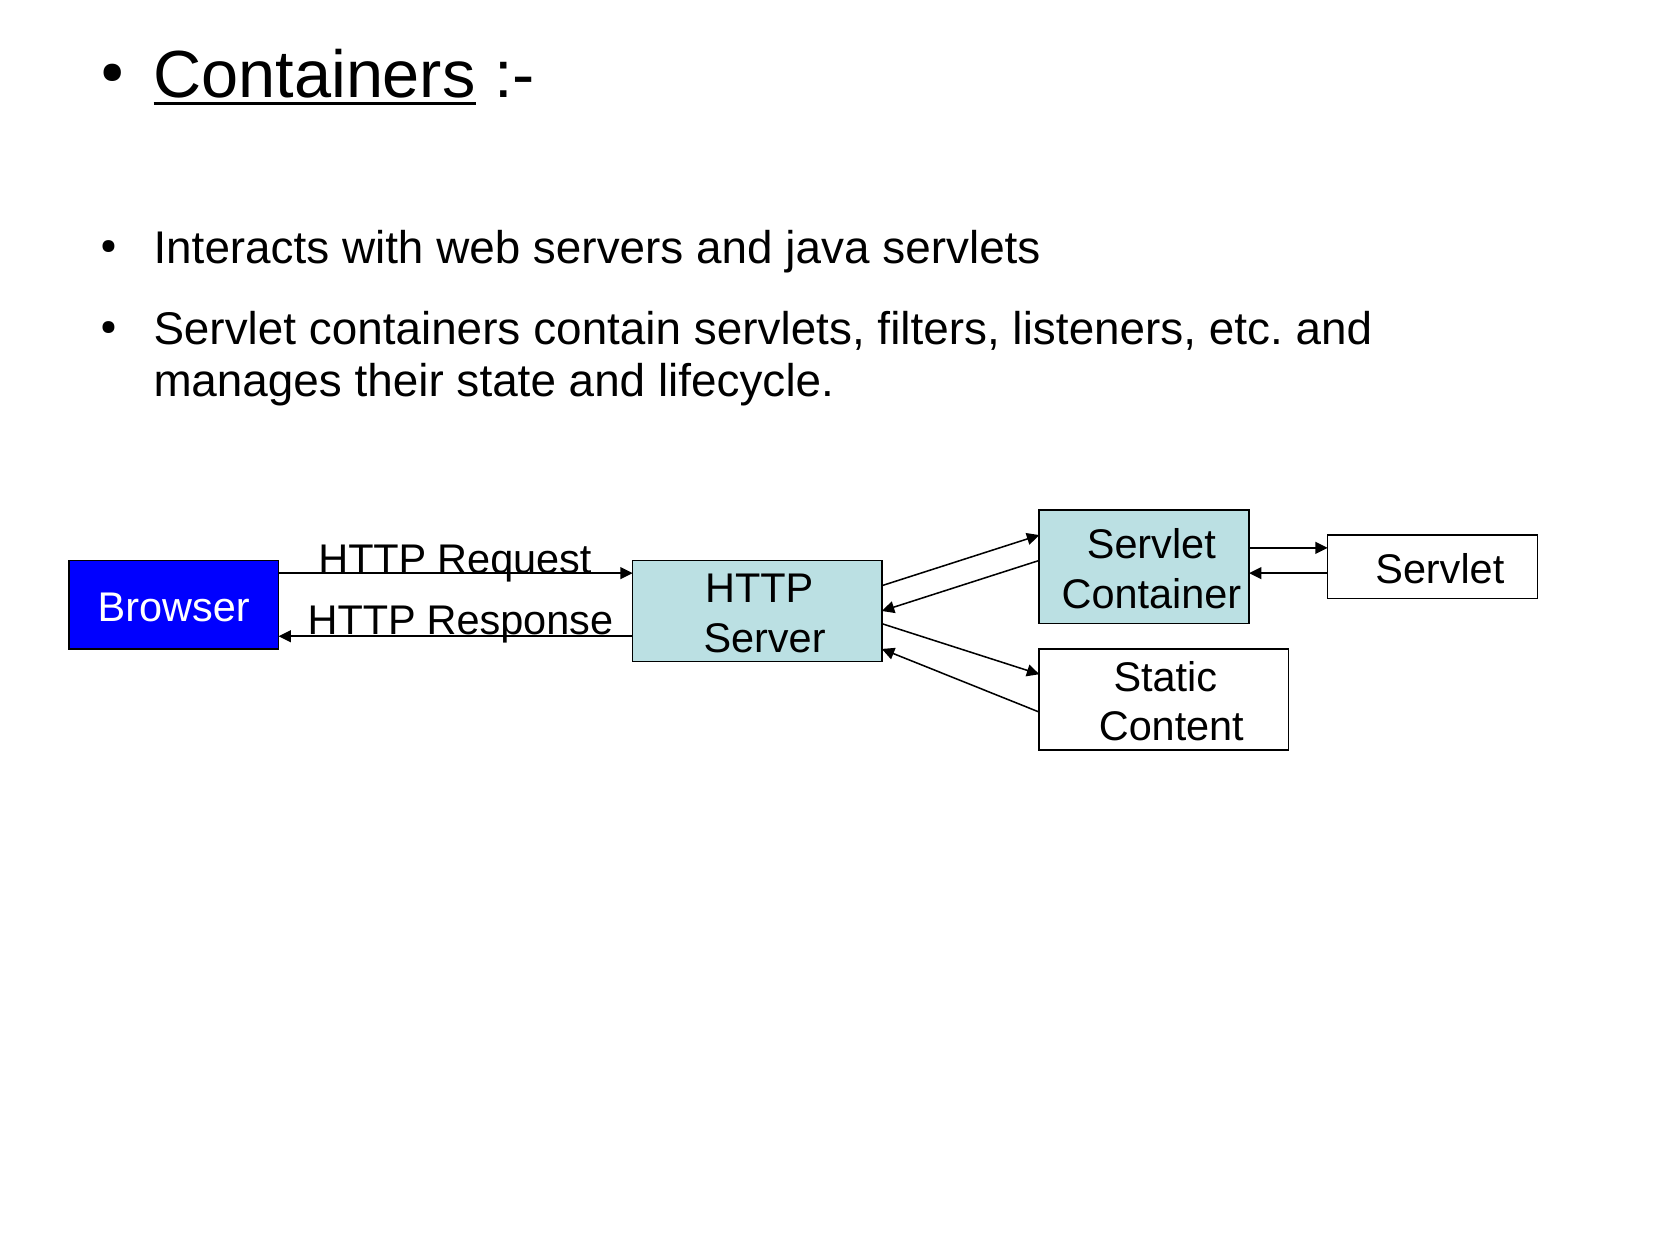

# Containers :-
Interacts with web servers and java servlets
Servlet containers contain servlets, filters, listeners, etc. and manages their state and lifecycle.
Servlet
Container
HTTP Request
Servlet
Browser
HTTP
Server
HTTP Response
Static
Content